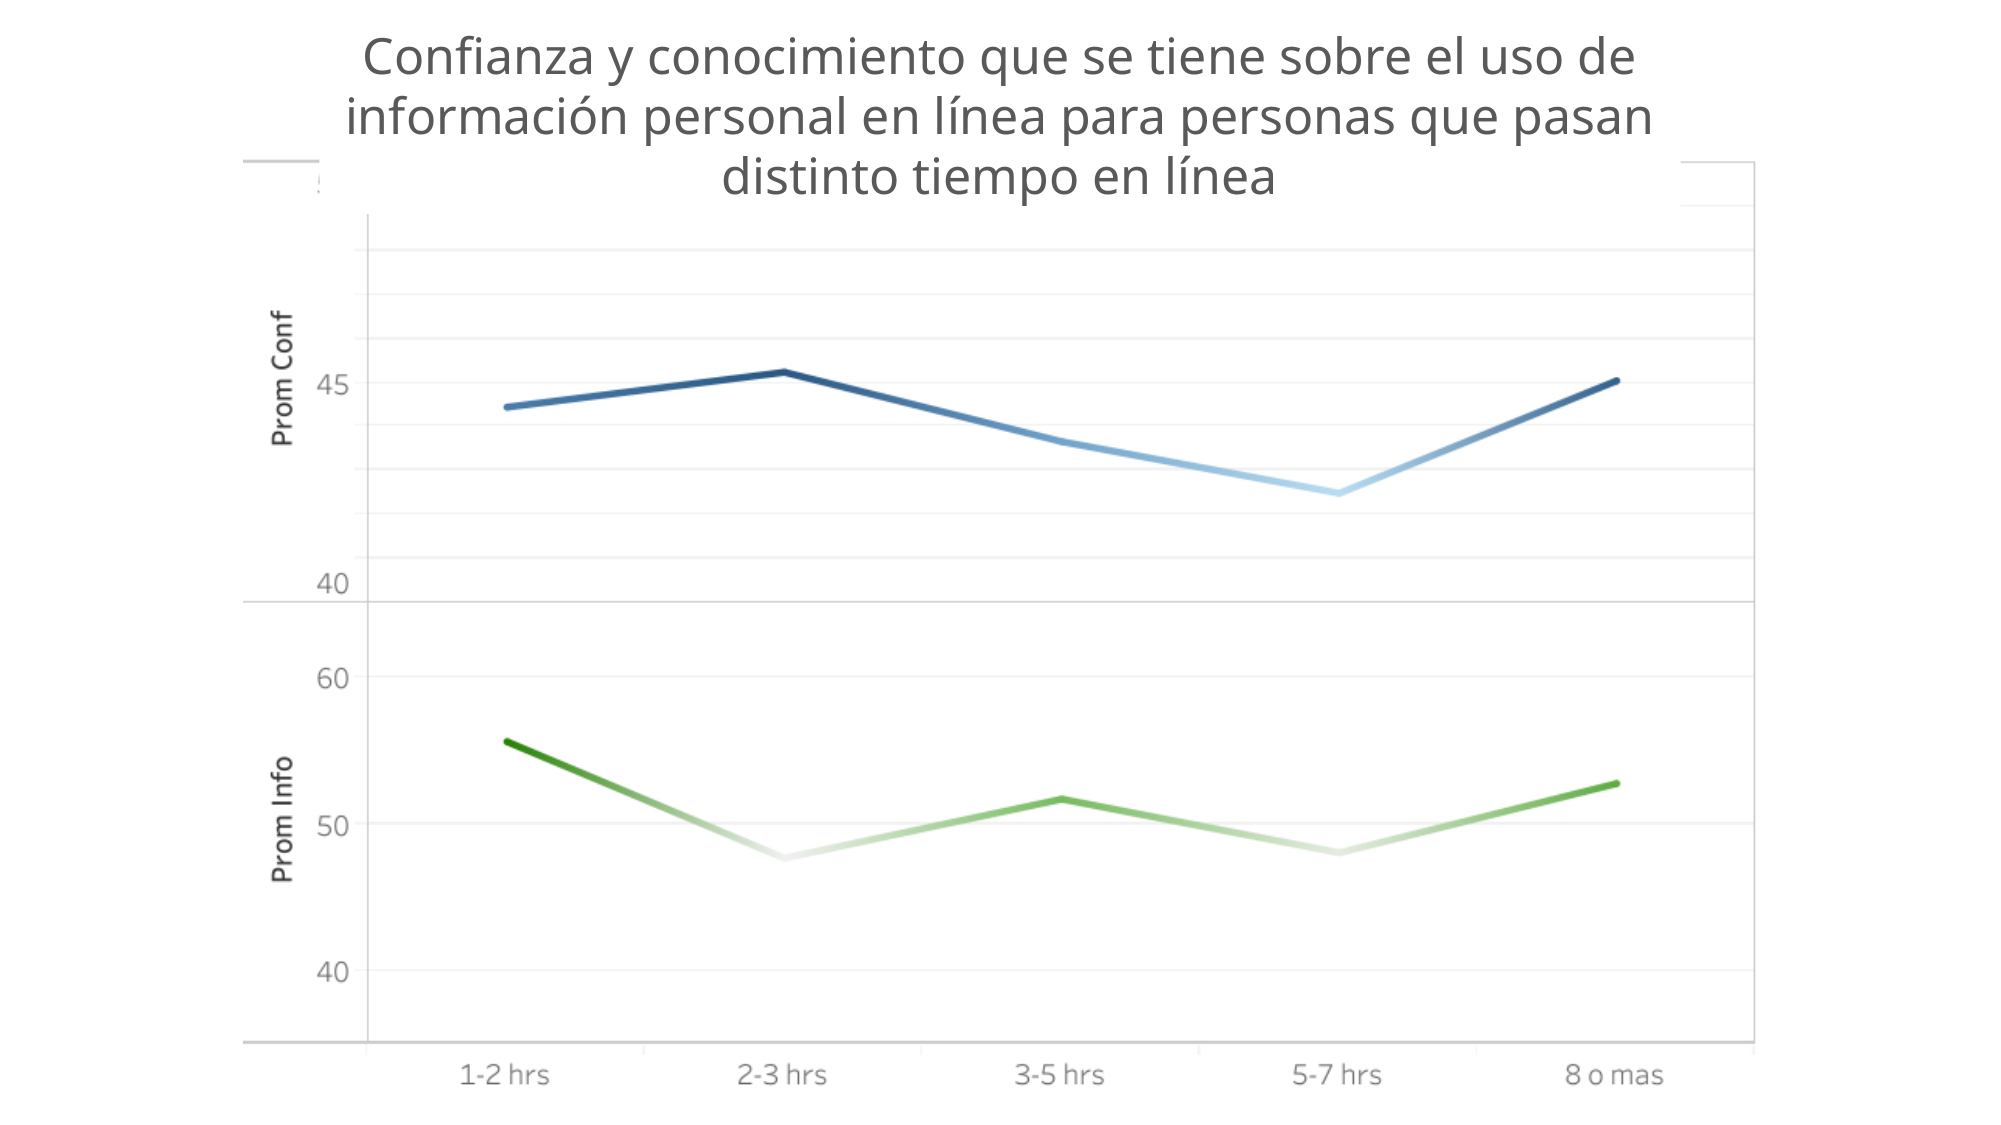

Confianza y conocimiento que se tiene sobre el uso de información personal en línea para personas que pasan distinto tiempo en línea